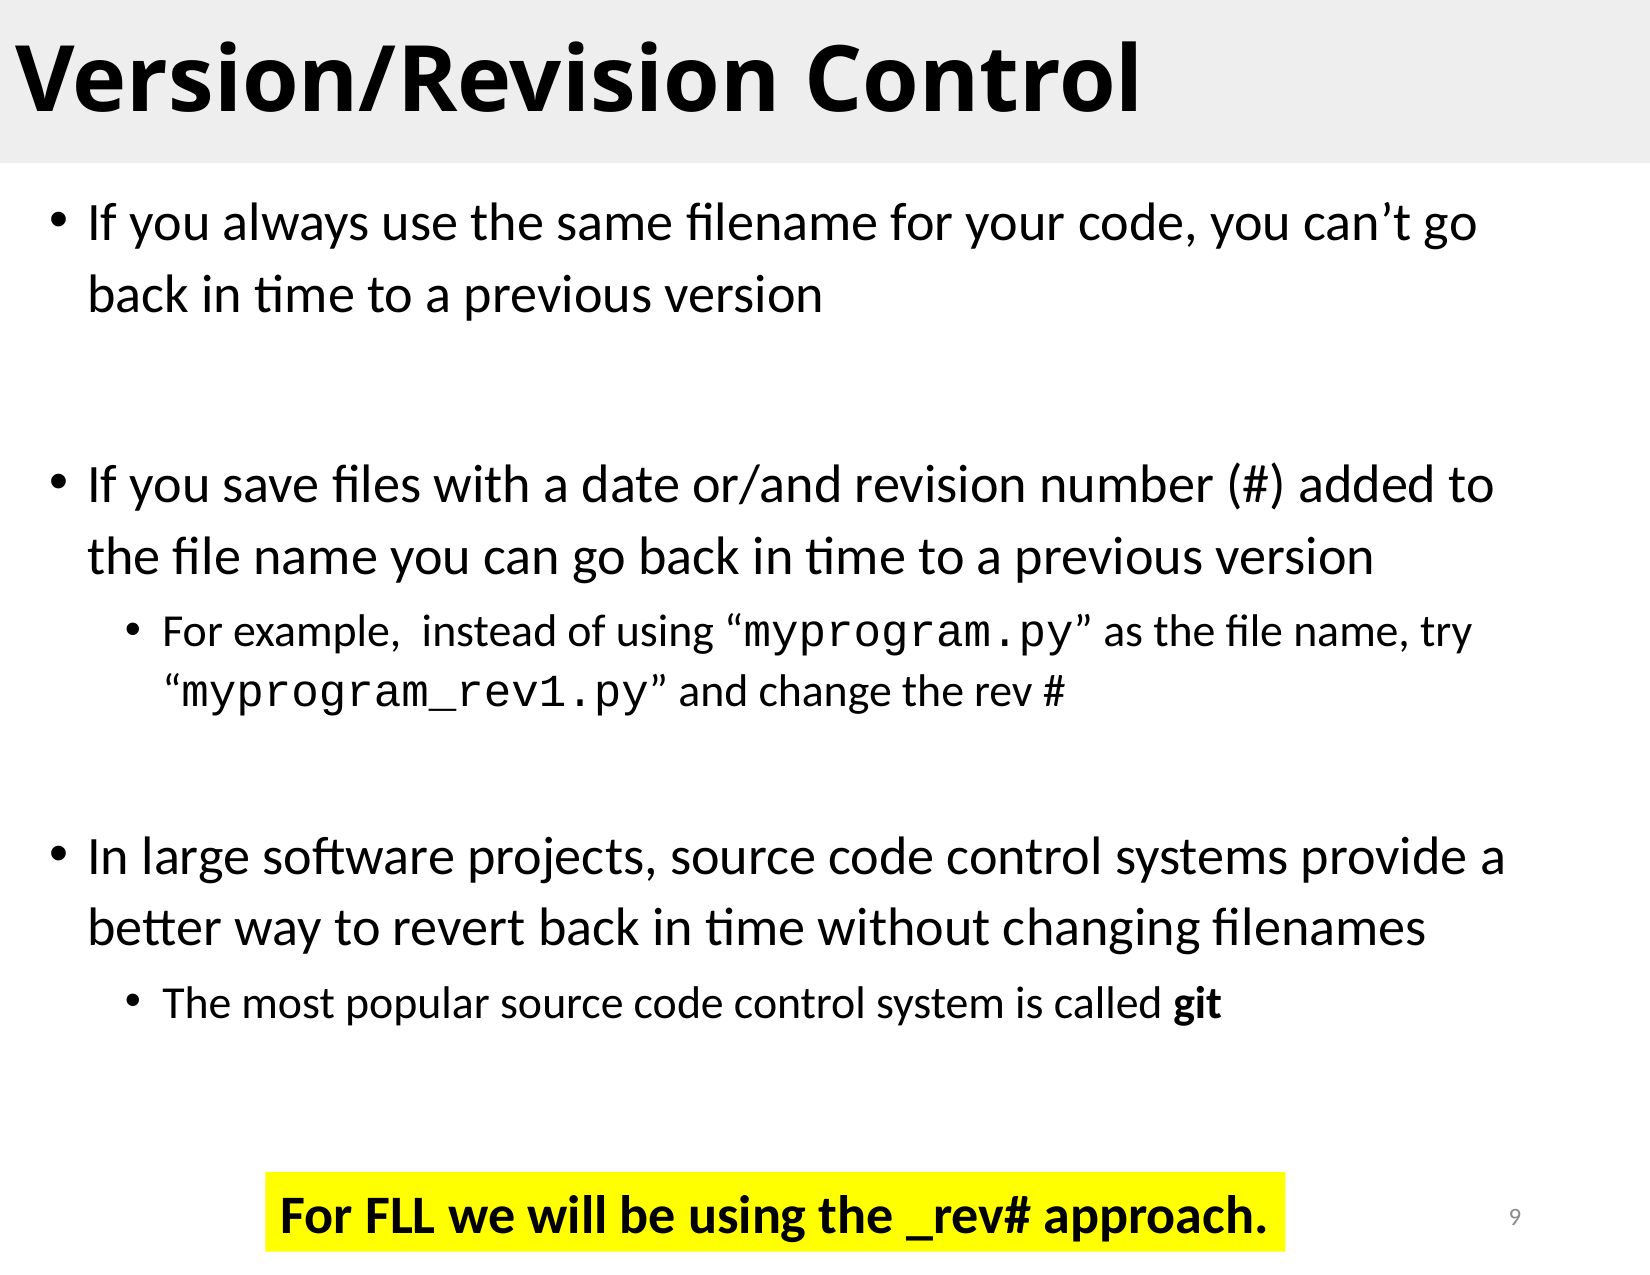

# Version/Revision Control
If you always use the same filename for your code, you can’t go back in time to a previous version
If you save files with a date or/and revision number (#) added to the file name you can go back in time to a previous version
For example, instead of using “myprogram.py” as the file name, try “myprogram_rev1.py” and change the rev #
In large software projects, source code control systems provide a better way to revert back in time without changing filenames
The most popular source code control system is called git
For FLL we will be using the _rev# approach.
9